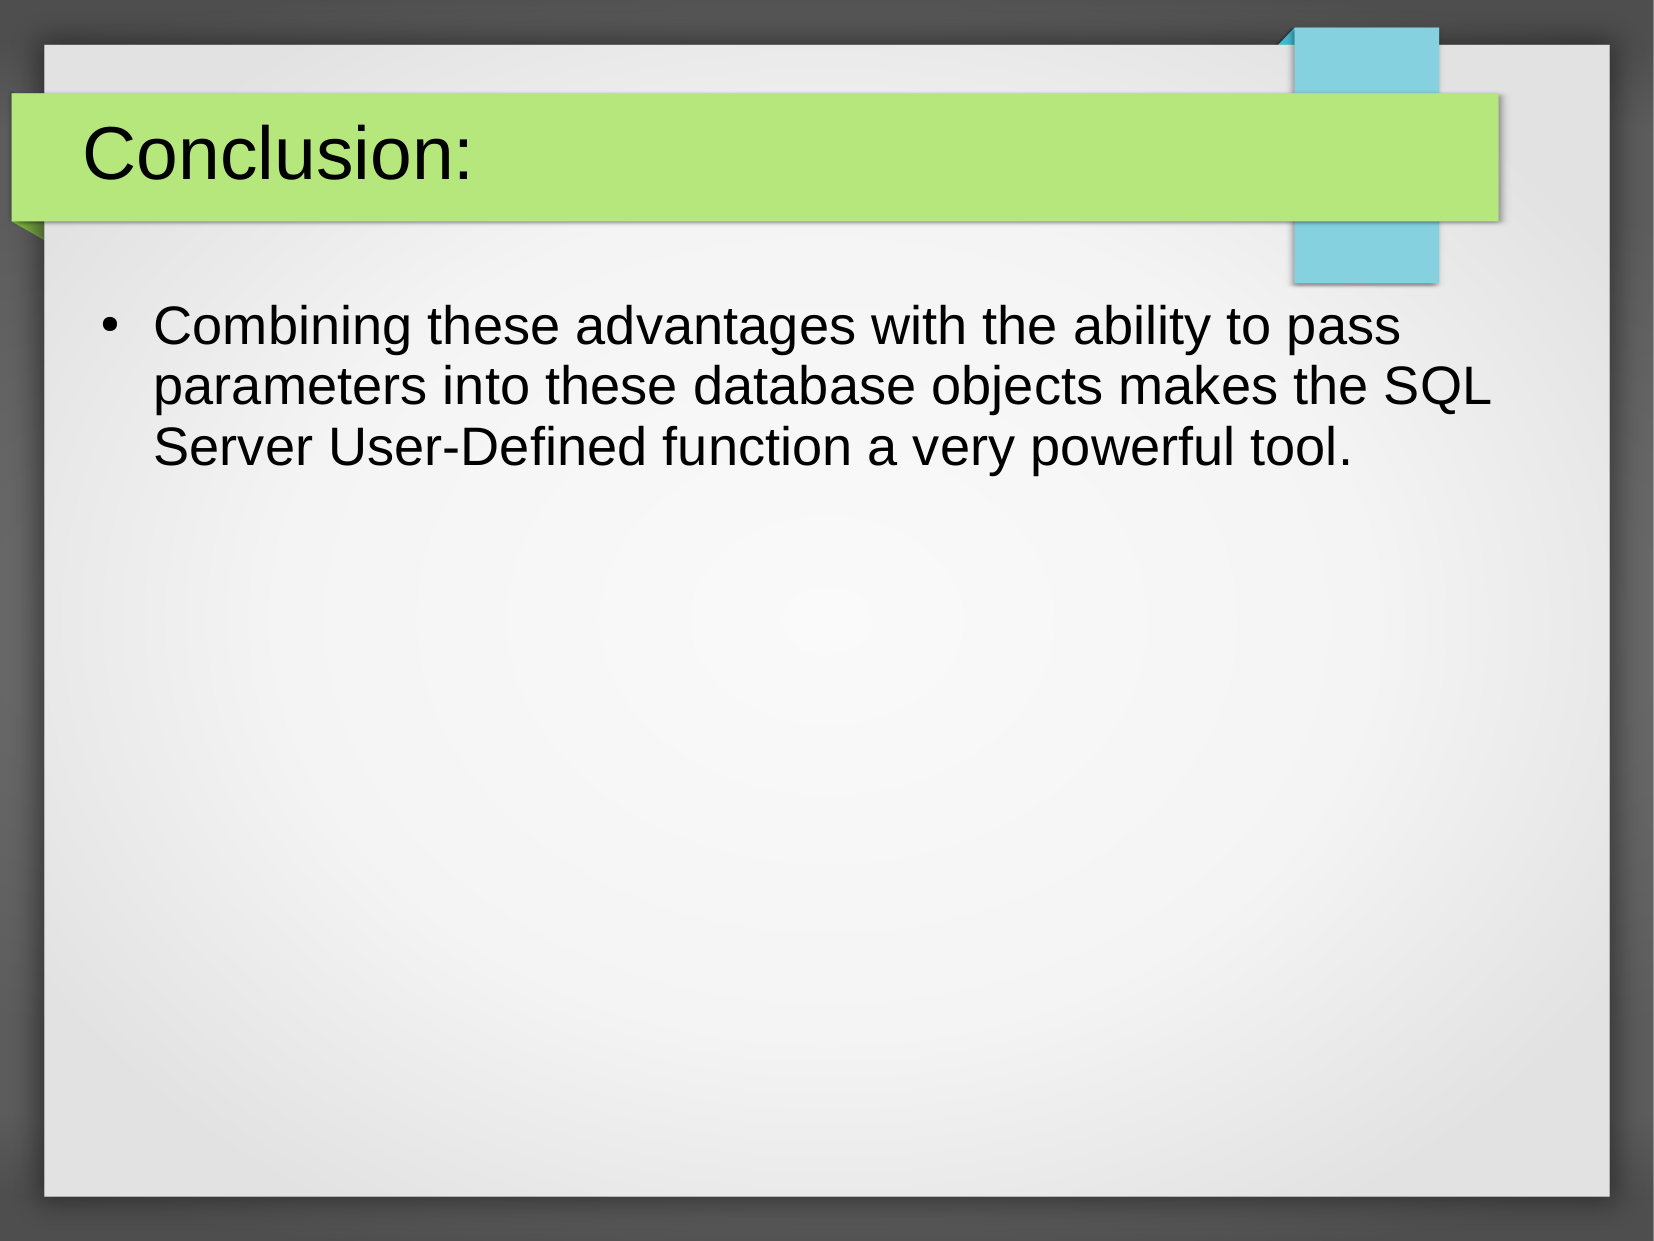

# Conclusion:
Combining these advantages with the ability to pass parameters into these database objects makes the SQL Server User-Defined function a very powerful tool.